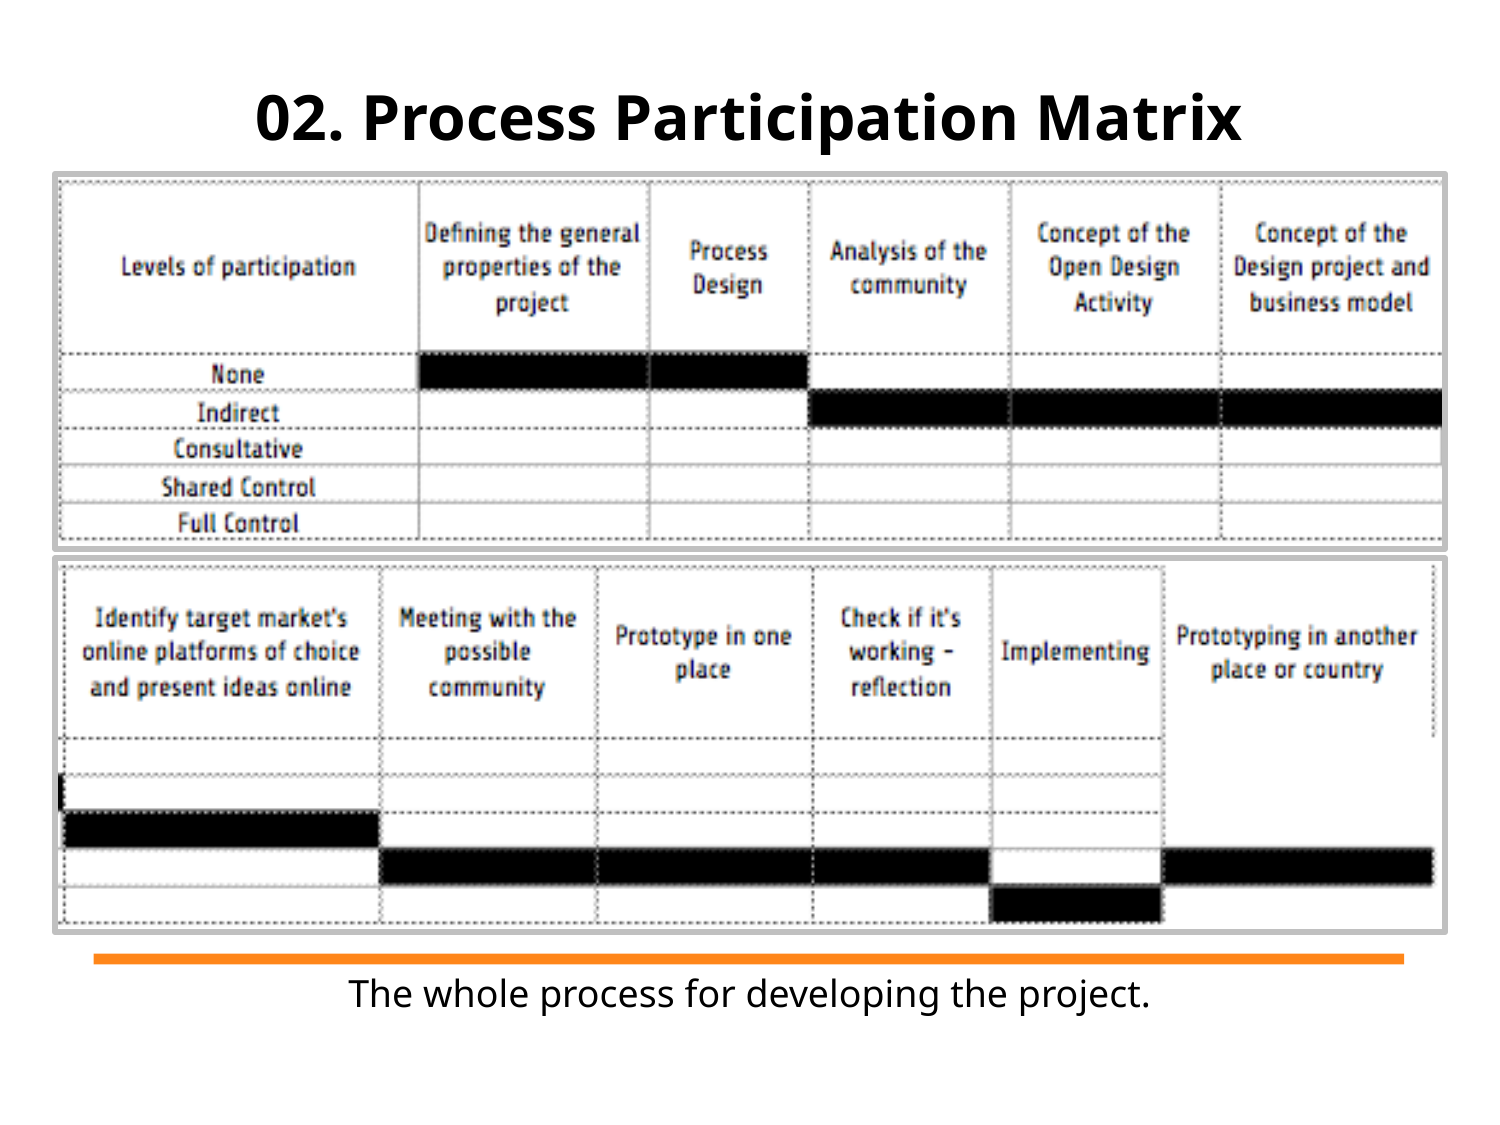

# 02. Process Participation Matrix
The whole process for developing the project.